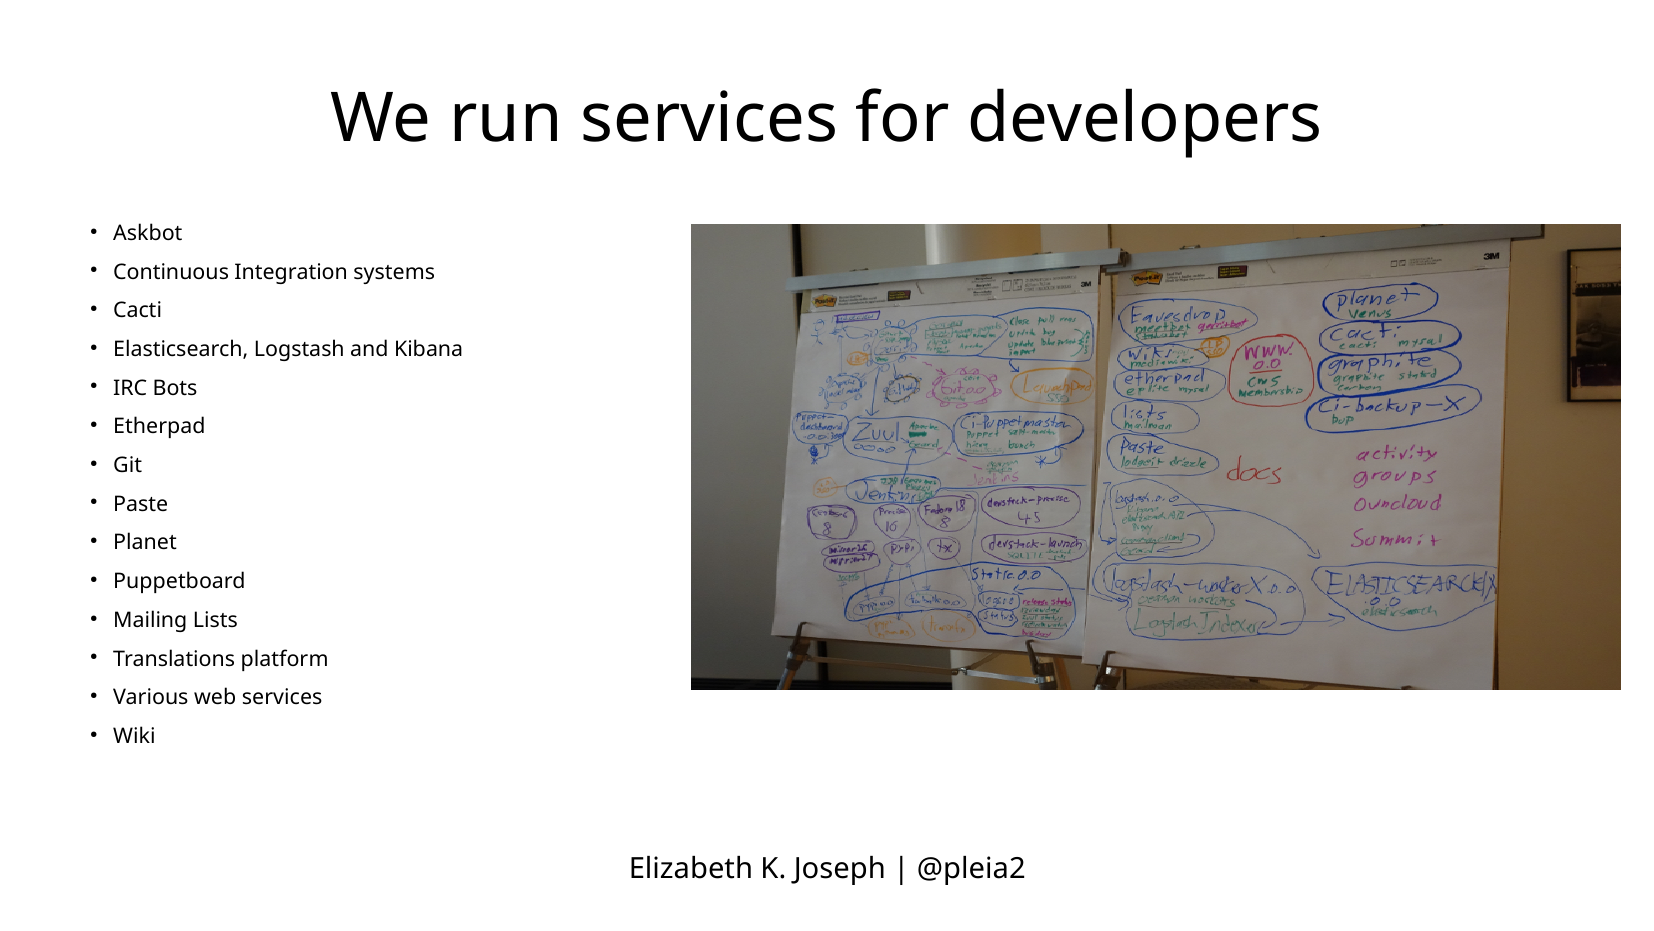

# We run services for developers
Askbot
Continuous Integration systems
Cacti
Elasticsearch, Logstash and Kibana
IRC Bots
Etherpad
Git
Paste
Planet
Puppetboard
Mailing Lists
Translations platform
Various web services
Wiki
Elizabeth K. Joseph | @pleia2